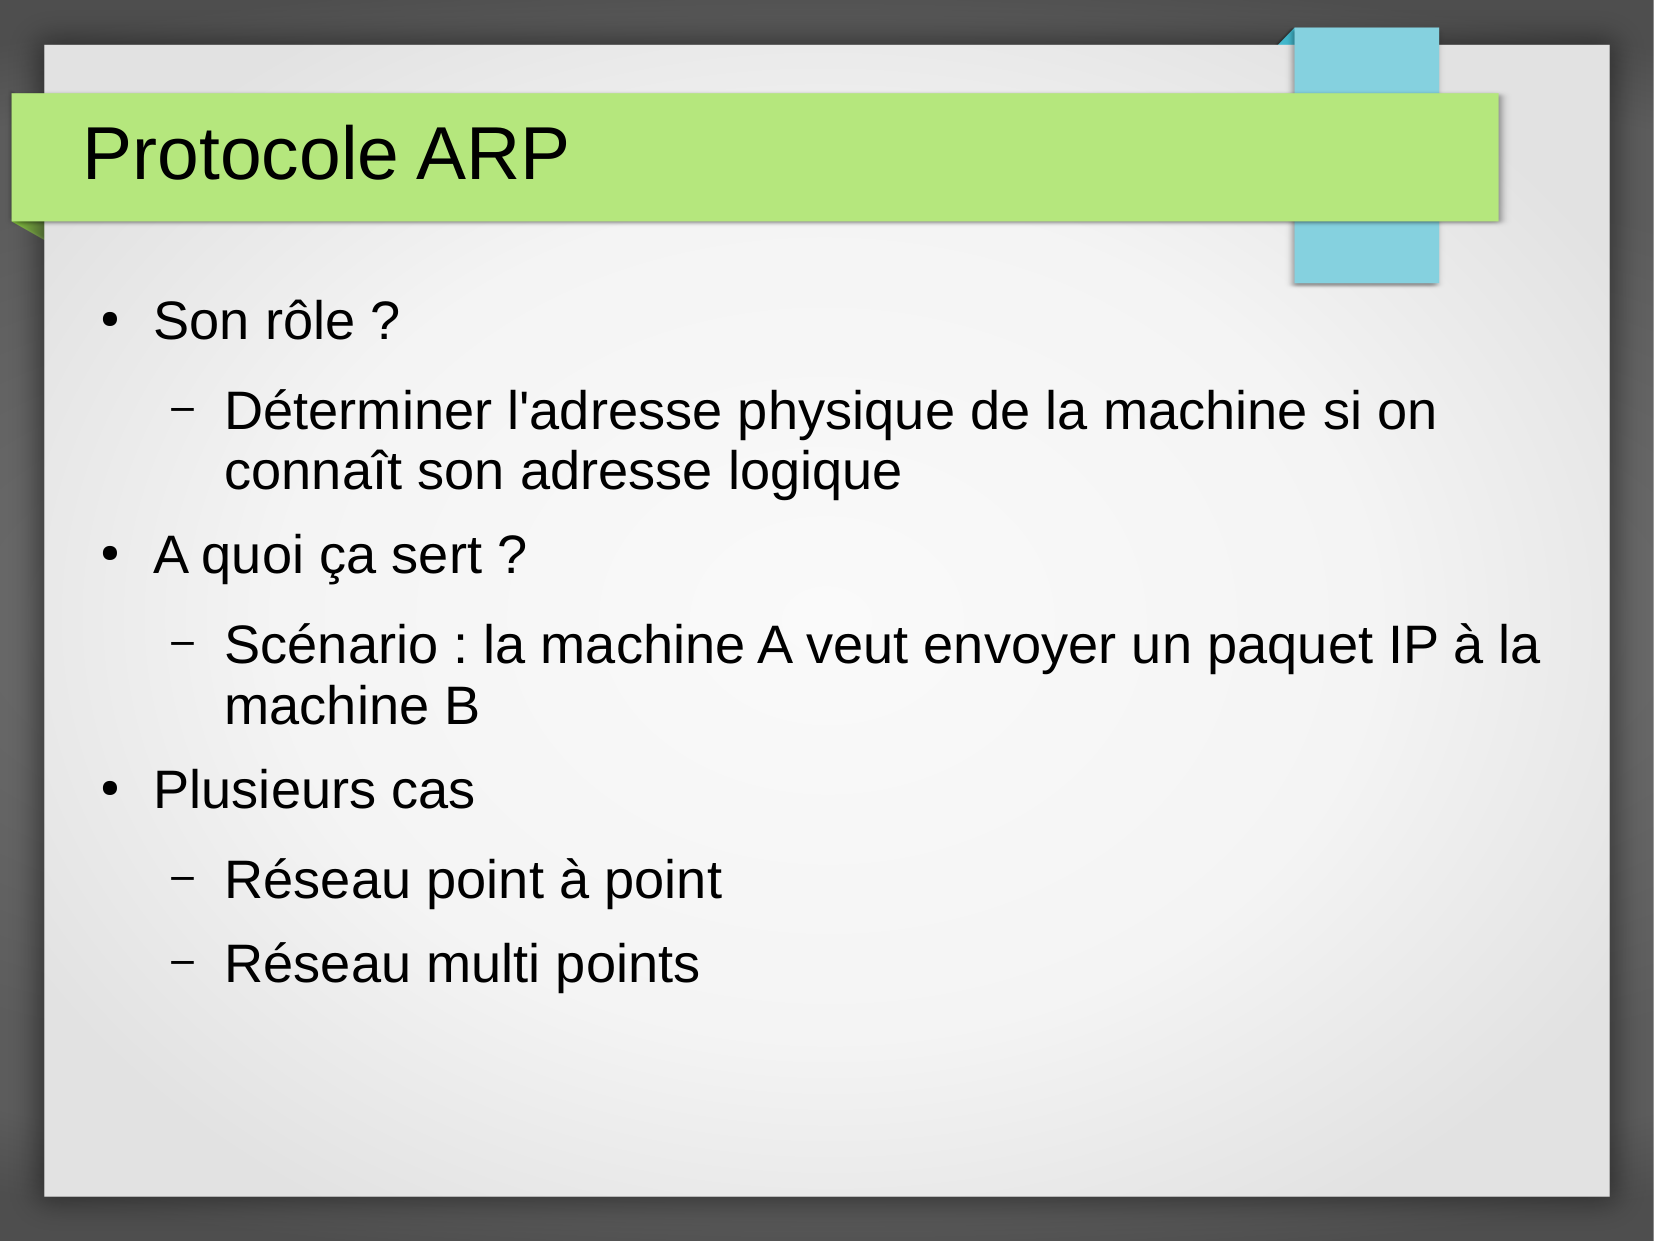

# Protocole ARP
Son rôle ?
Déterminer l'adresse physique de la machine si on connaît son adresse logique
A quoi ça sert ?
Scénario : la machine A veut envoyer un paquet IP à la machine B
Plusieurs cas
Réseau point à point
Réseau multi points